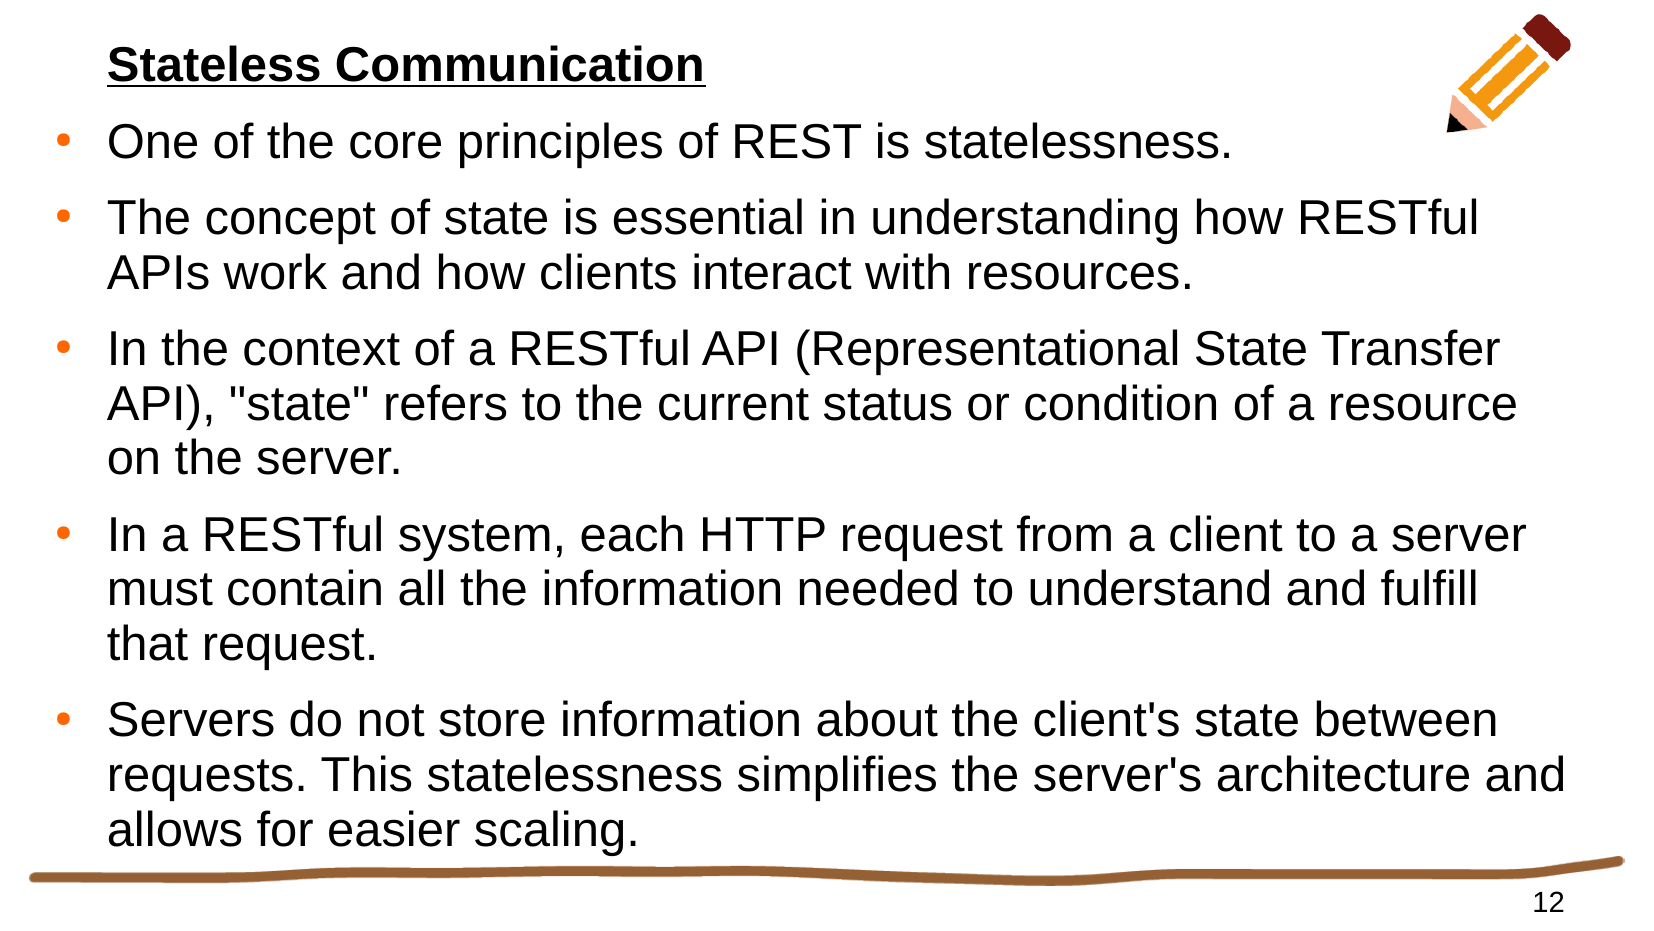

# Stateless Communication
One of the core principles of REST is statelessness.
The concept of state is essential in understanding how RESTful APIs work and how clients interact with resources.
In the context of a RESTful API (Representational State Transfer API), "state" refers to the current status or condition of a resource on the server.
In a RESTful system, each HTTP request from a client to a server must contain all the information needed to understand and fulfill that request.
Servers do not store information about the client's state between requests. This statelessness simplifies the server's architecture and allows for easier scaling.
12